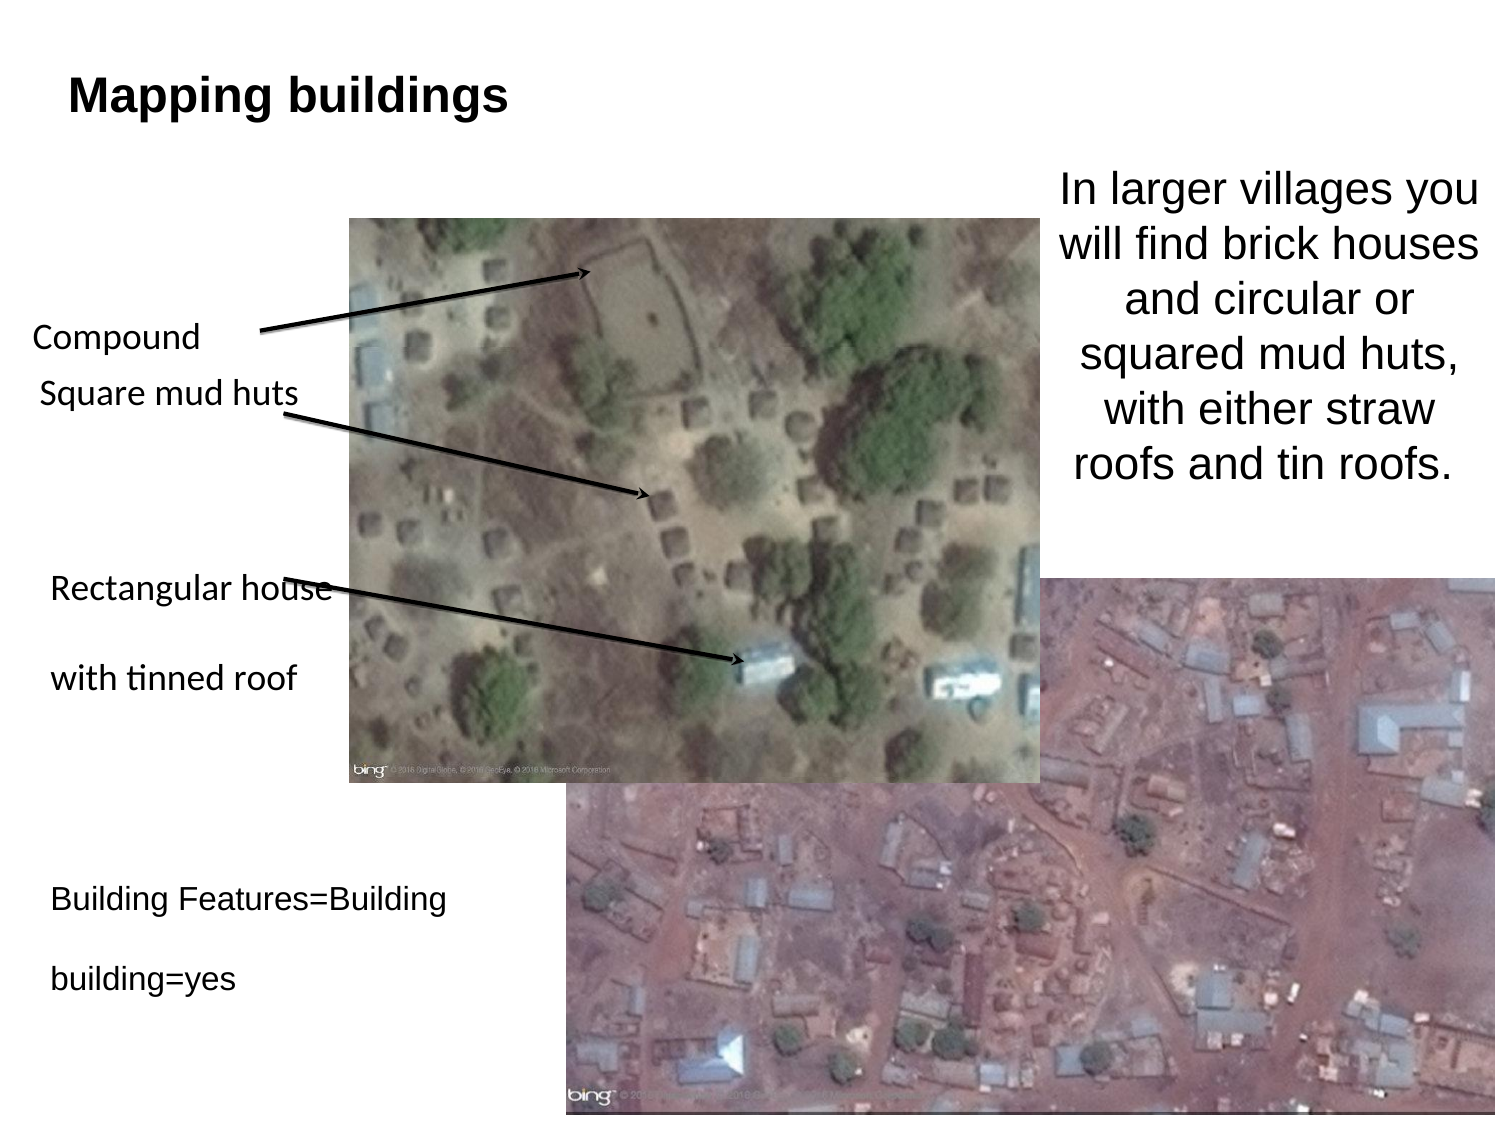

Mapping buildings
# In larger villages you will find brick houses and circular or squared mud huts, with either straw roofs and tin roofs.
Compound
Square mud huts
Rectangular house
with tinned roof
Building Features=Building
building=yes